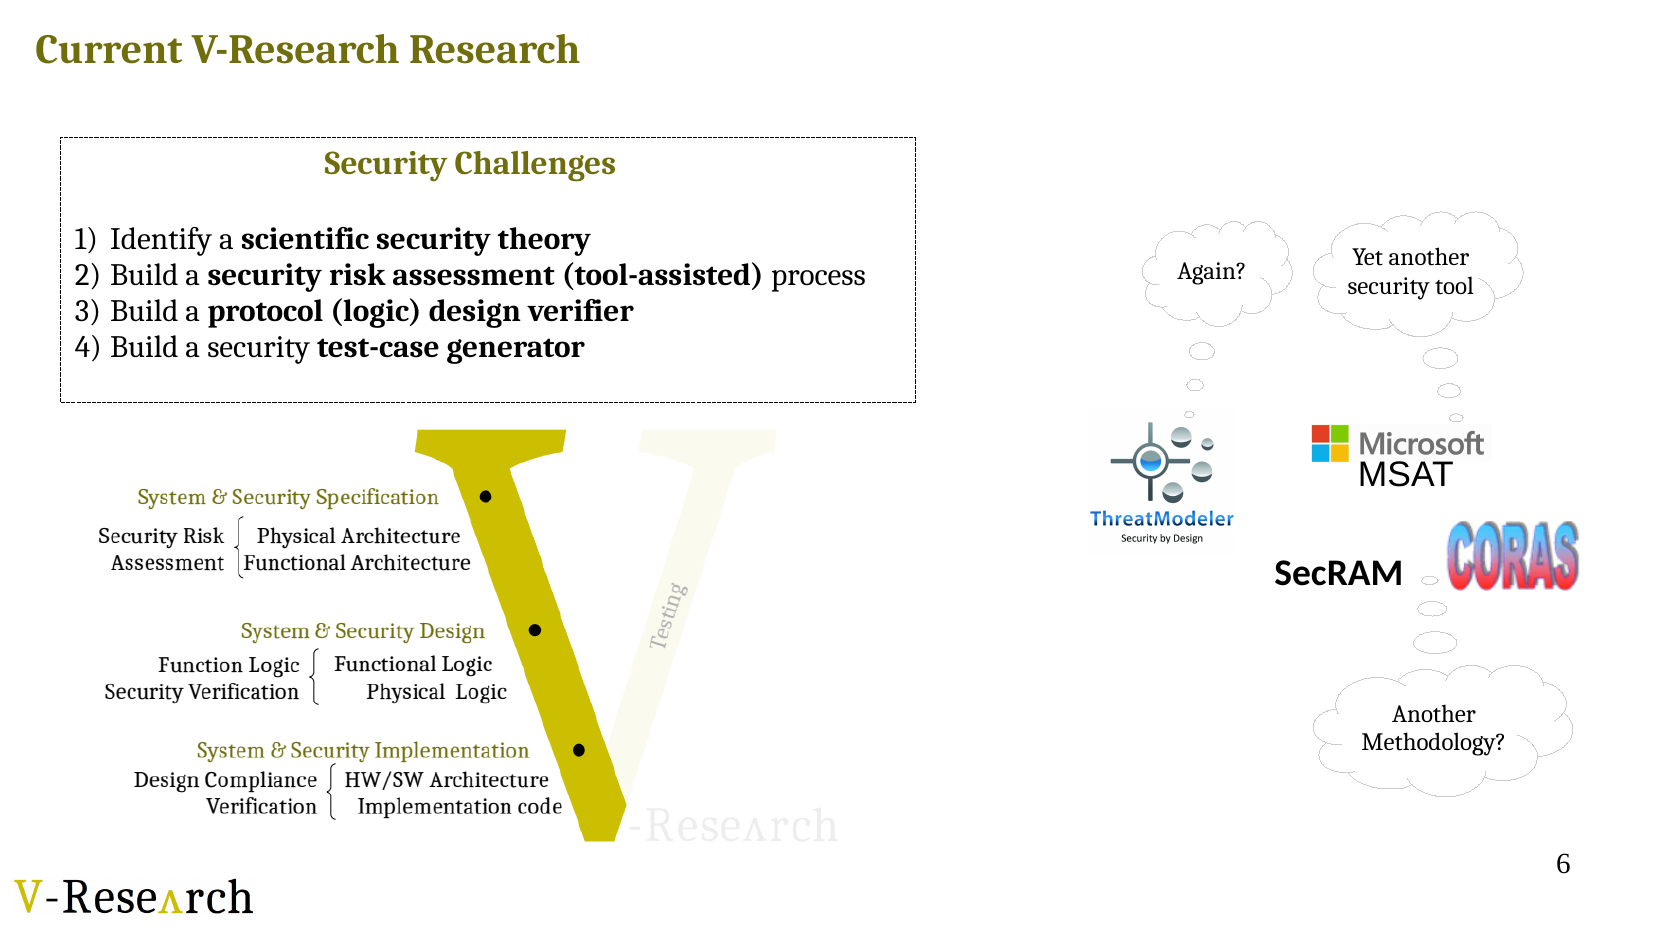

Current V-Research Research
Security Challenges
Identify a scientific security theory
Build a security risk assessment (tool-assisted) process
Build a protocol (logic) design verifier
Build a security test-case generator
Yet another
security tool
Again?
MSAT
SecRAM
Another
Methodology?
6